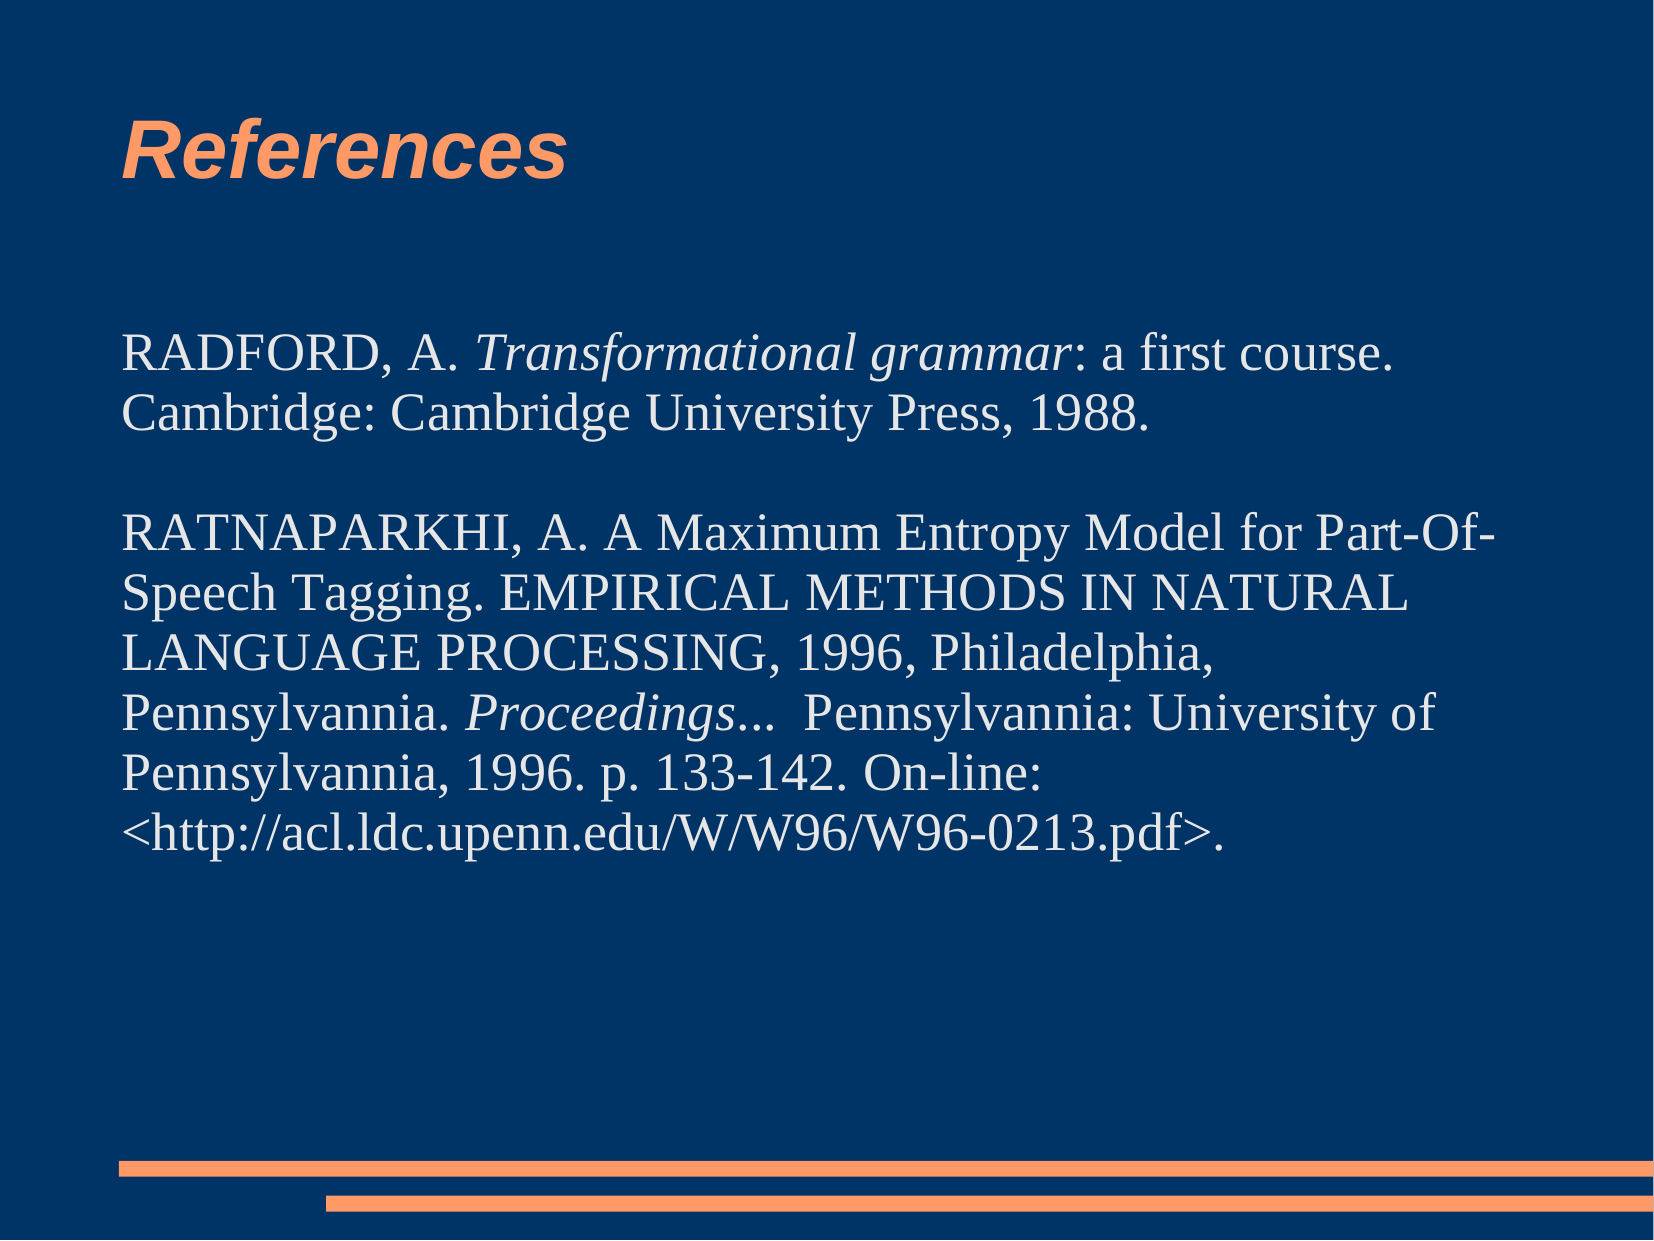

# References
RADFORD, A. Transformational grammar: a first course. Cambridge: Cambridge University Press, 1988.
RATNAPARKHI, A. A Maximum Entropy Model for Part-Of-Speech Tagging. EMPIRICAL METHODS IN NATURAL LANGUAGE PROCESSING, 1996, Philadelphia, Pennsylvannia. Proceedings... Pennsylvannia: University of Pennsylvannia, 1996. p. 133-142. On-line: <http://acl.ldc.upenn.edu/W/W96/W96-0213.pdf>.